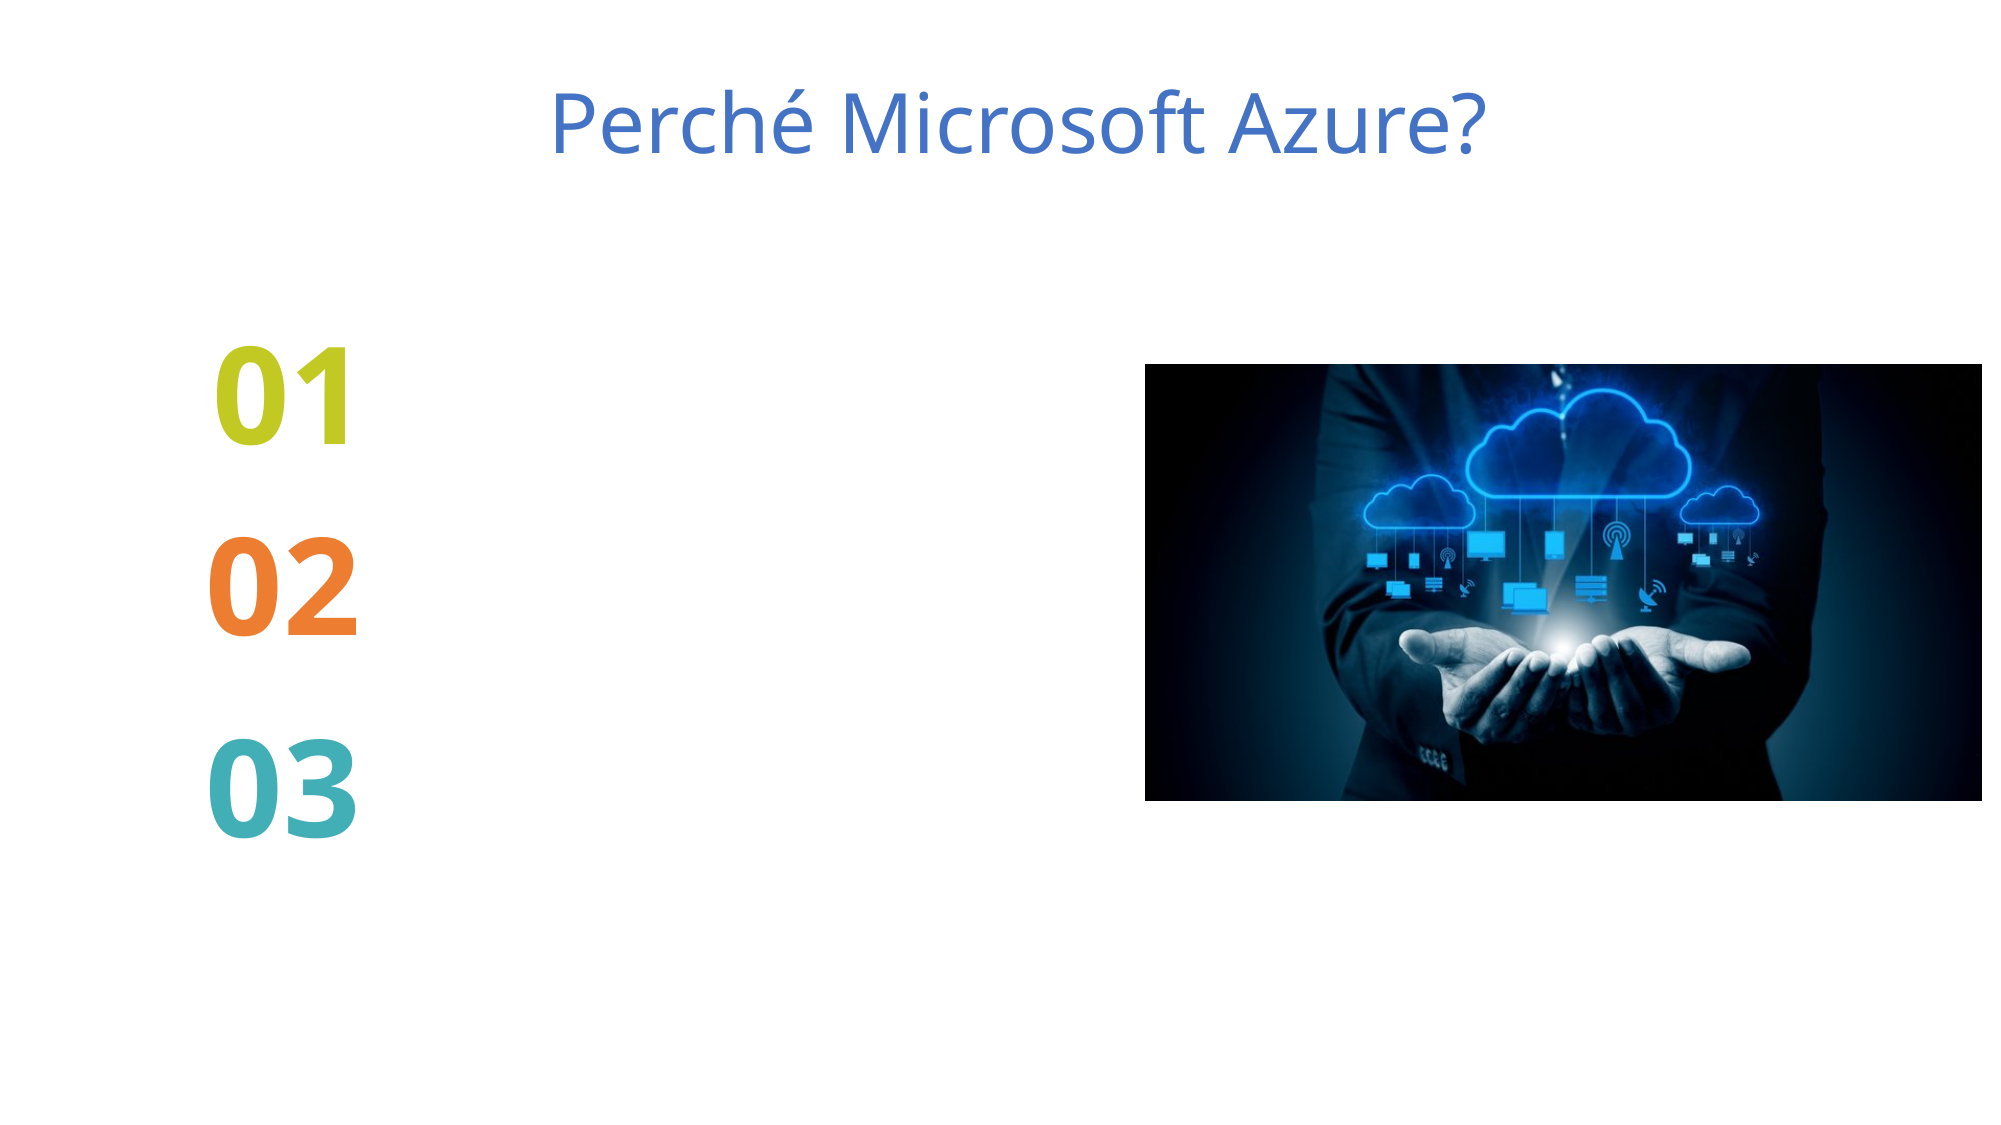

Perché Microsoft Azure?
01
Meno costoso rispetto ad altri provider per la gestione di server e più conveniente rispetto ad una gestione on-premise.
02
Scalabilità illimitata e performance di alto livello.
03
Offre servizi di intelligenza artificiale alla portata di tutti, velocizzando le fasi di crezione, addestramento e pubblicazione dei modelli.